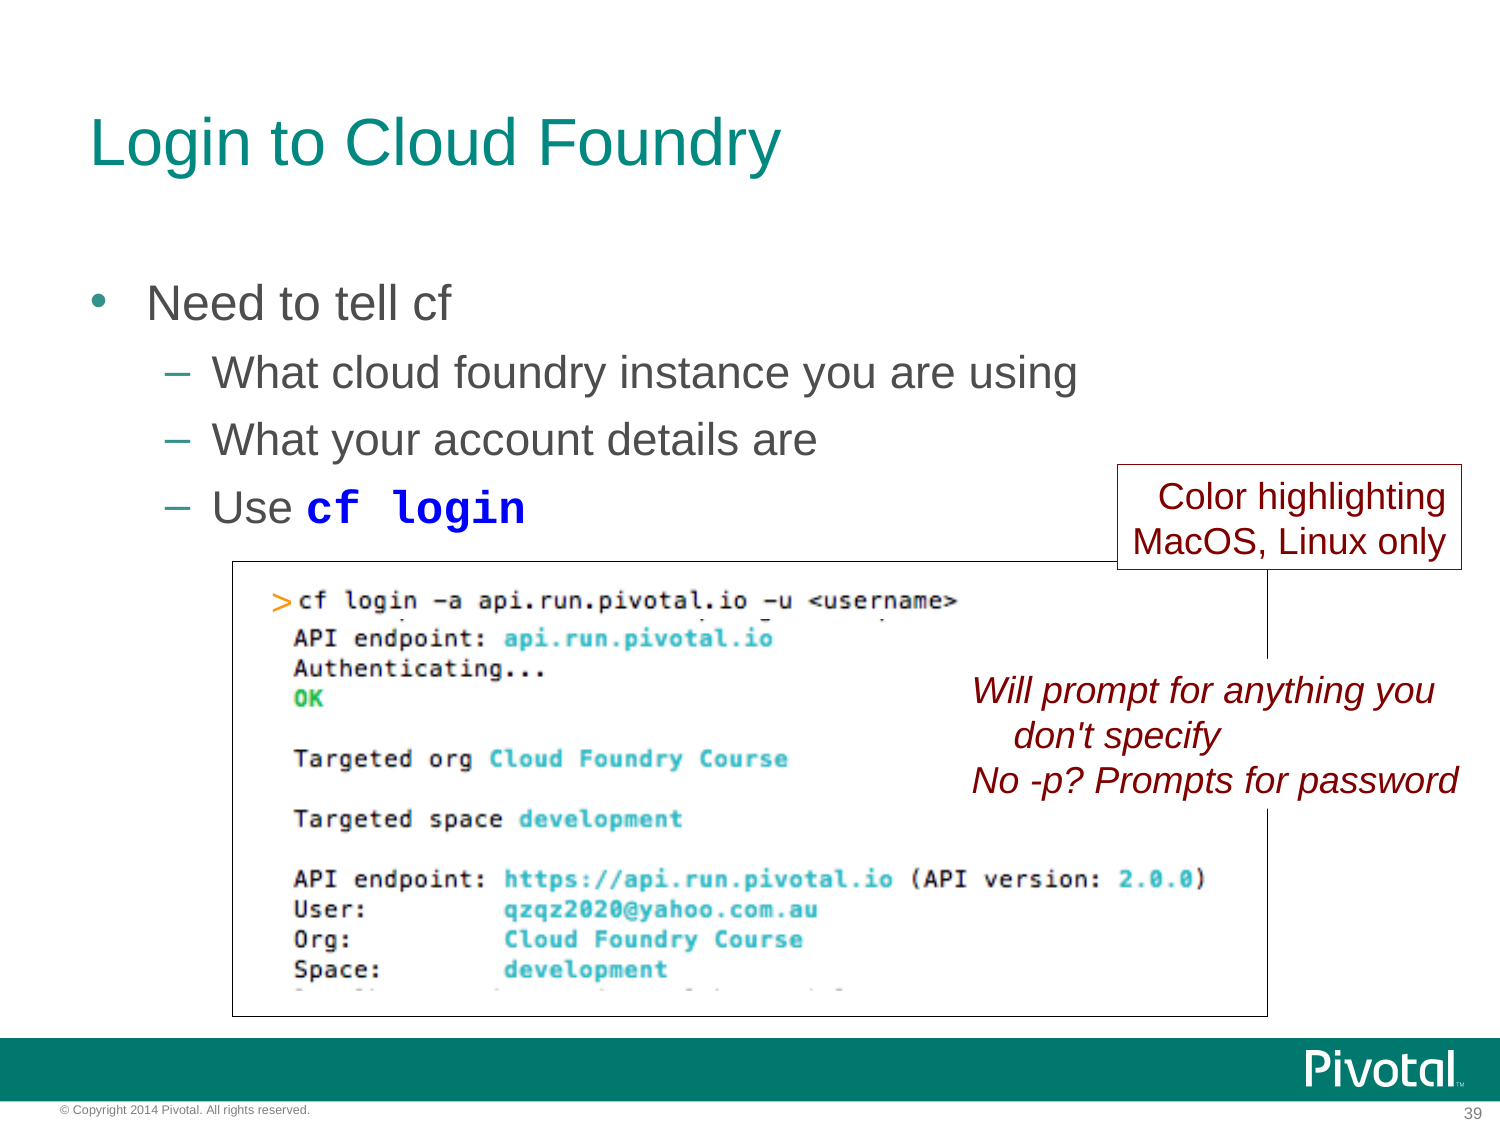

# Login to Cloud Foundry
Need to tell cf
What cloud foundry instance you are using
What your account details are
Use cf login
Color highlighting
MacOS, Linux only
>
Will prompt for anything you
 don't specify
No -p? Prompts for password